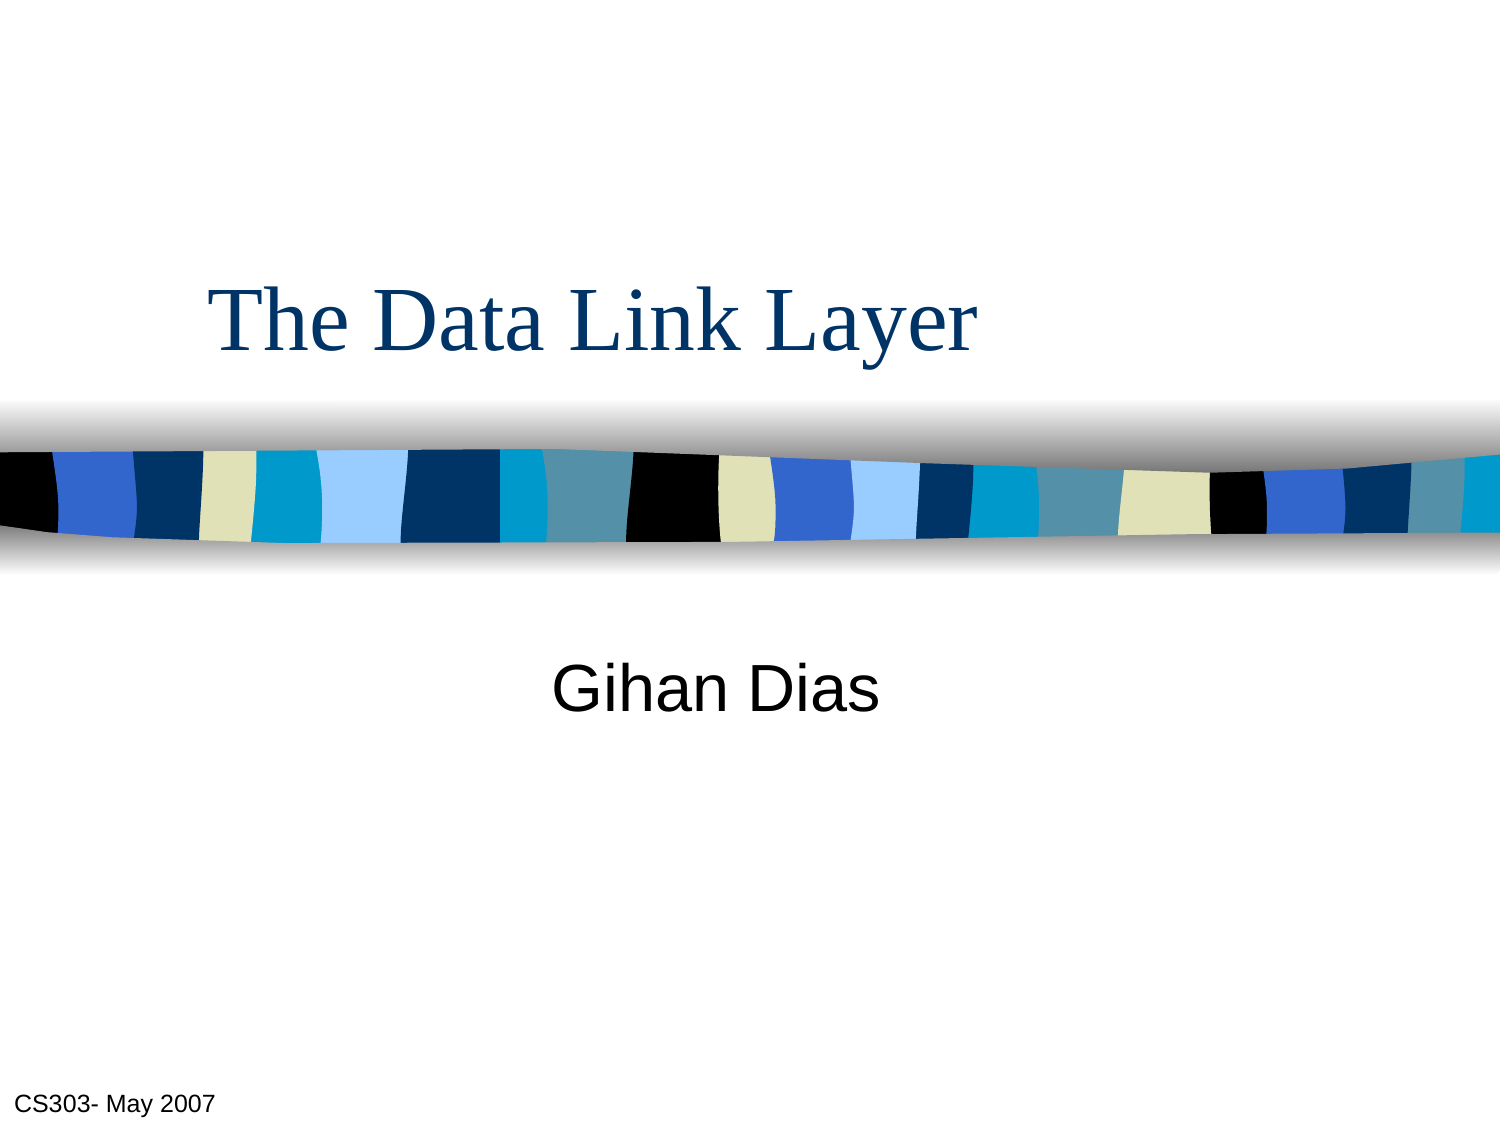

# The Data Link Layer
Gihan Dias
CS303- May 2007